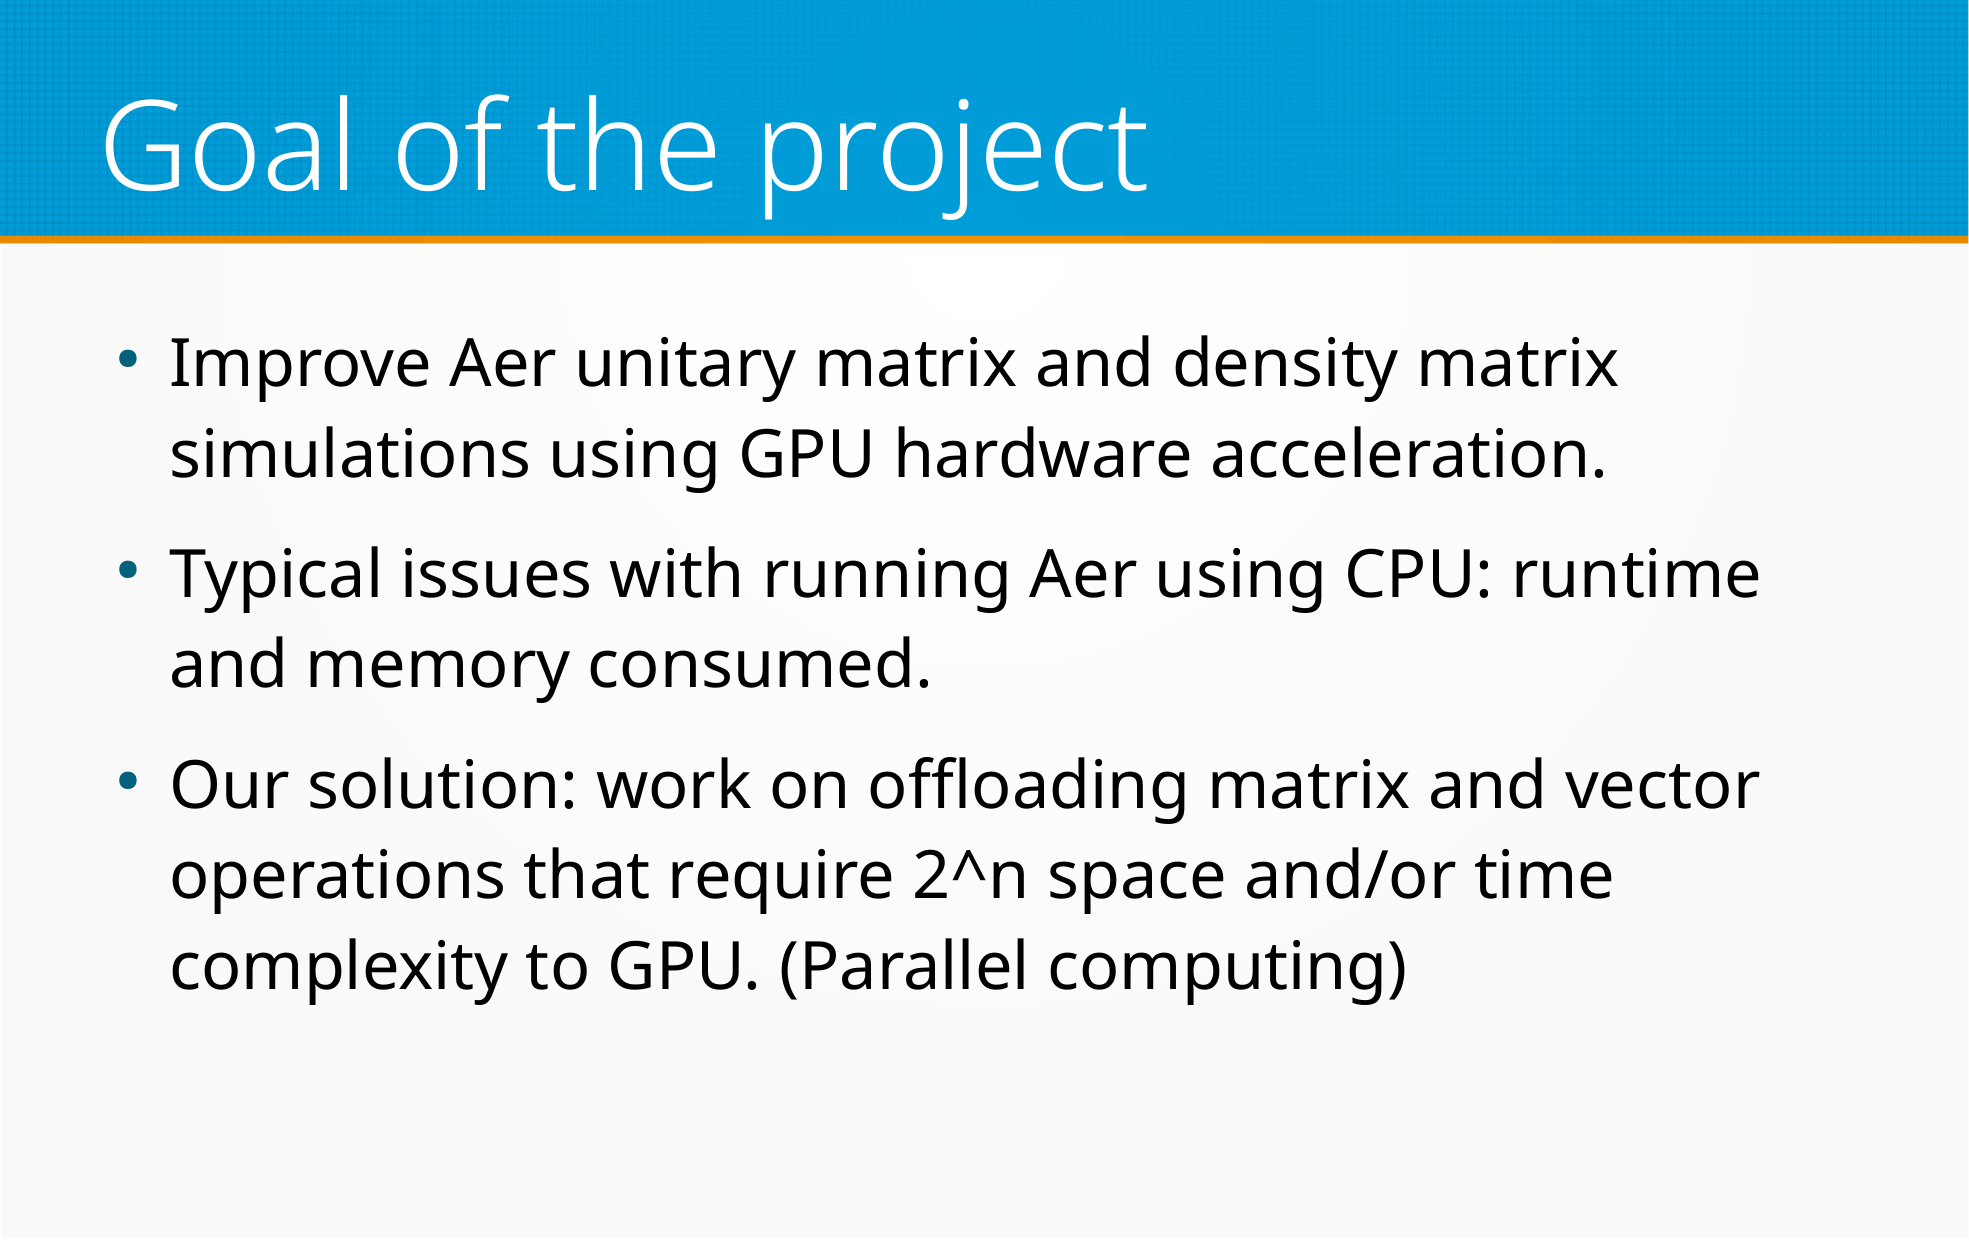

# Goal of the project
Improve Aer unitary matrix and density matrix simulations using GPU hardware acceleration.
Typical issues with running Aer using CPU: runtime and memory consumed.
Our solution: work on offloading matrix and vector operations that require 2^n space and/or time complexity to GPU. (Parallel computing)